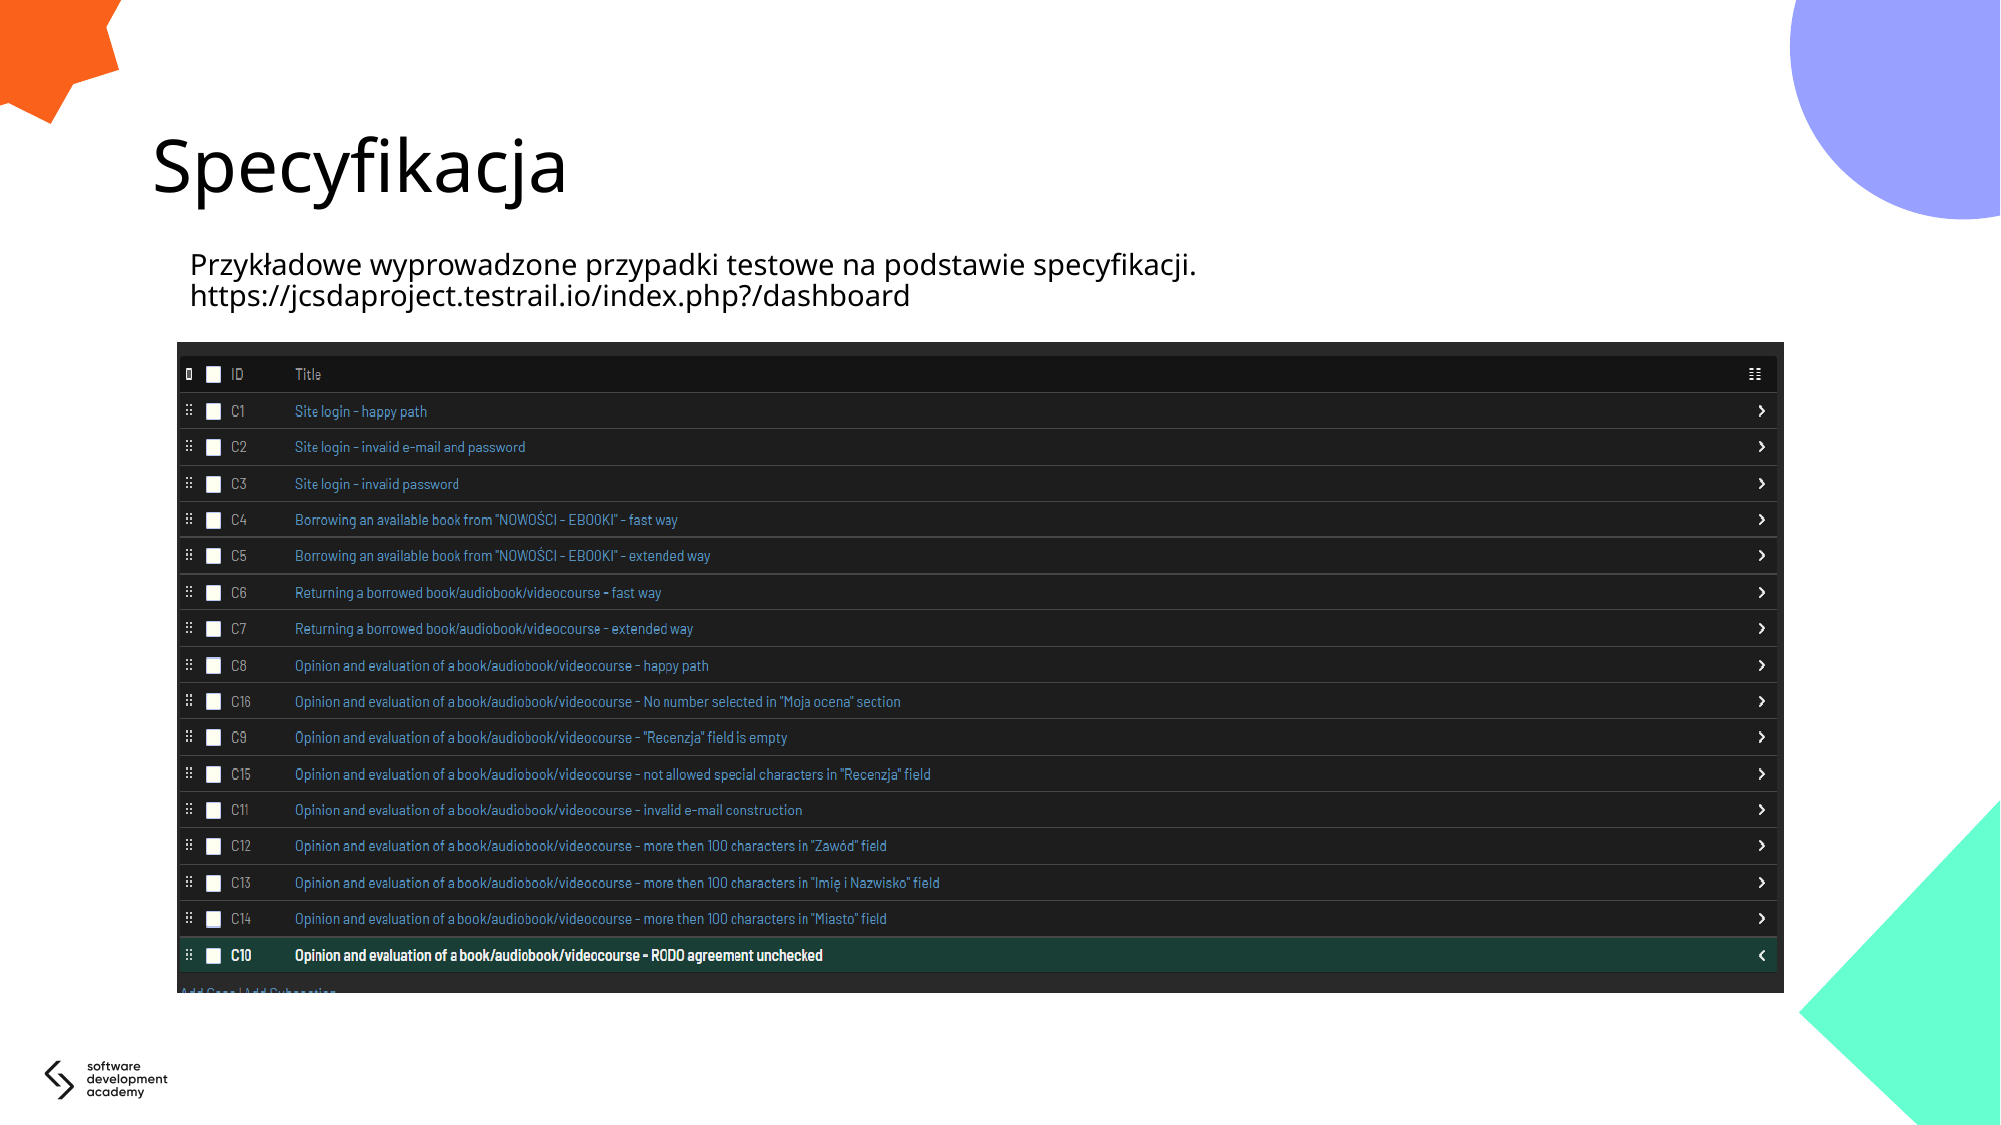

# Specyfikacja
Przykładowe wyprowadzone przypadki testowe na podstawie specyfikacji.
https://jcsdaproject.testrail.io/index.php?/dashboard